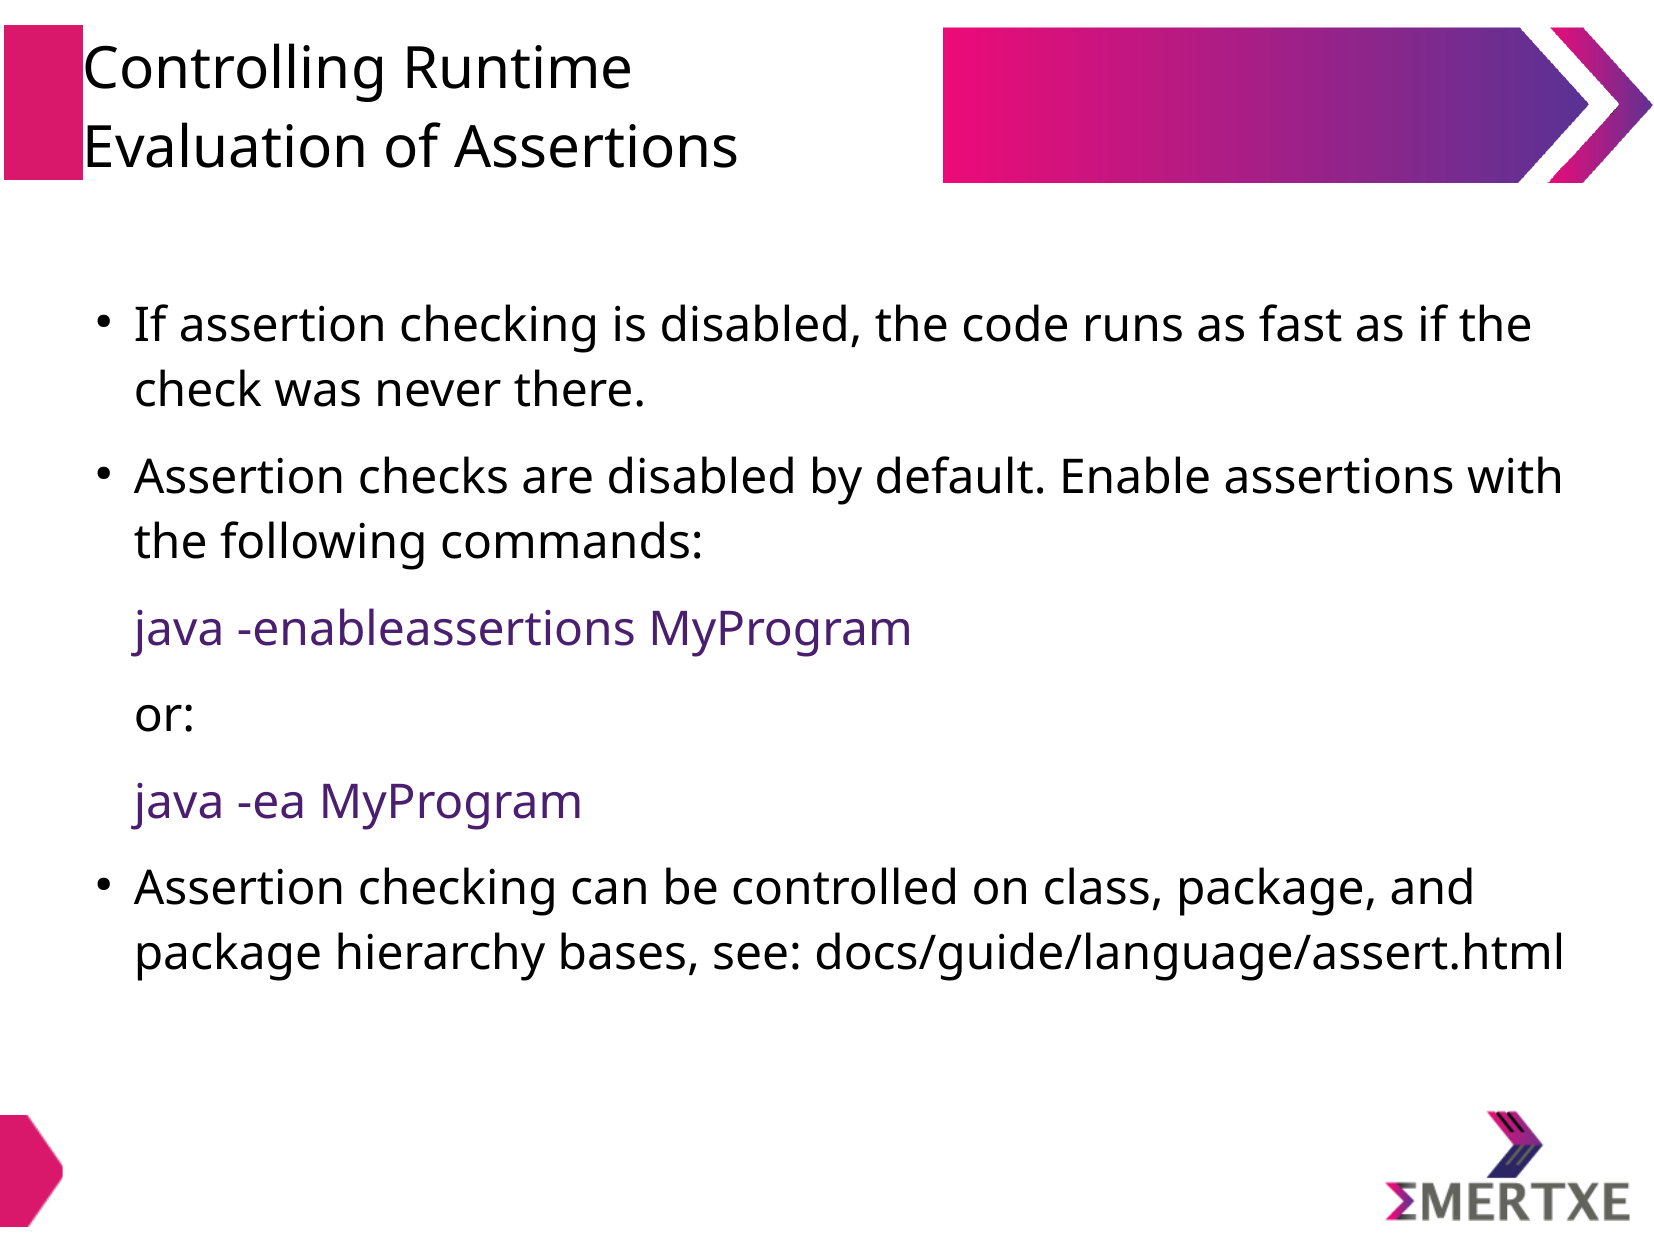

# Controlling Runtime Evaluation of Assertions
If assertion checking is disabled, the code runs as fast as if the check was never there.
Assertion checks are disabled by default. Enable assertions with the following commands:
java -enableassertions MyProgram
or:
java -ea MyProgram
Assertion checking can be controlled on class, package, and package hierarchy bases, see: docs/guide/language/assert.html